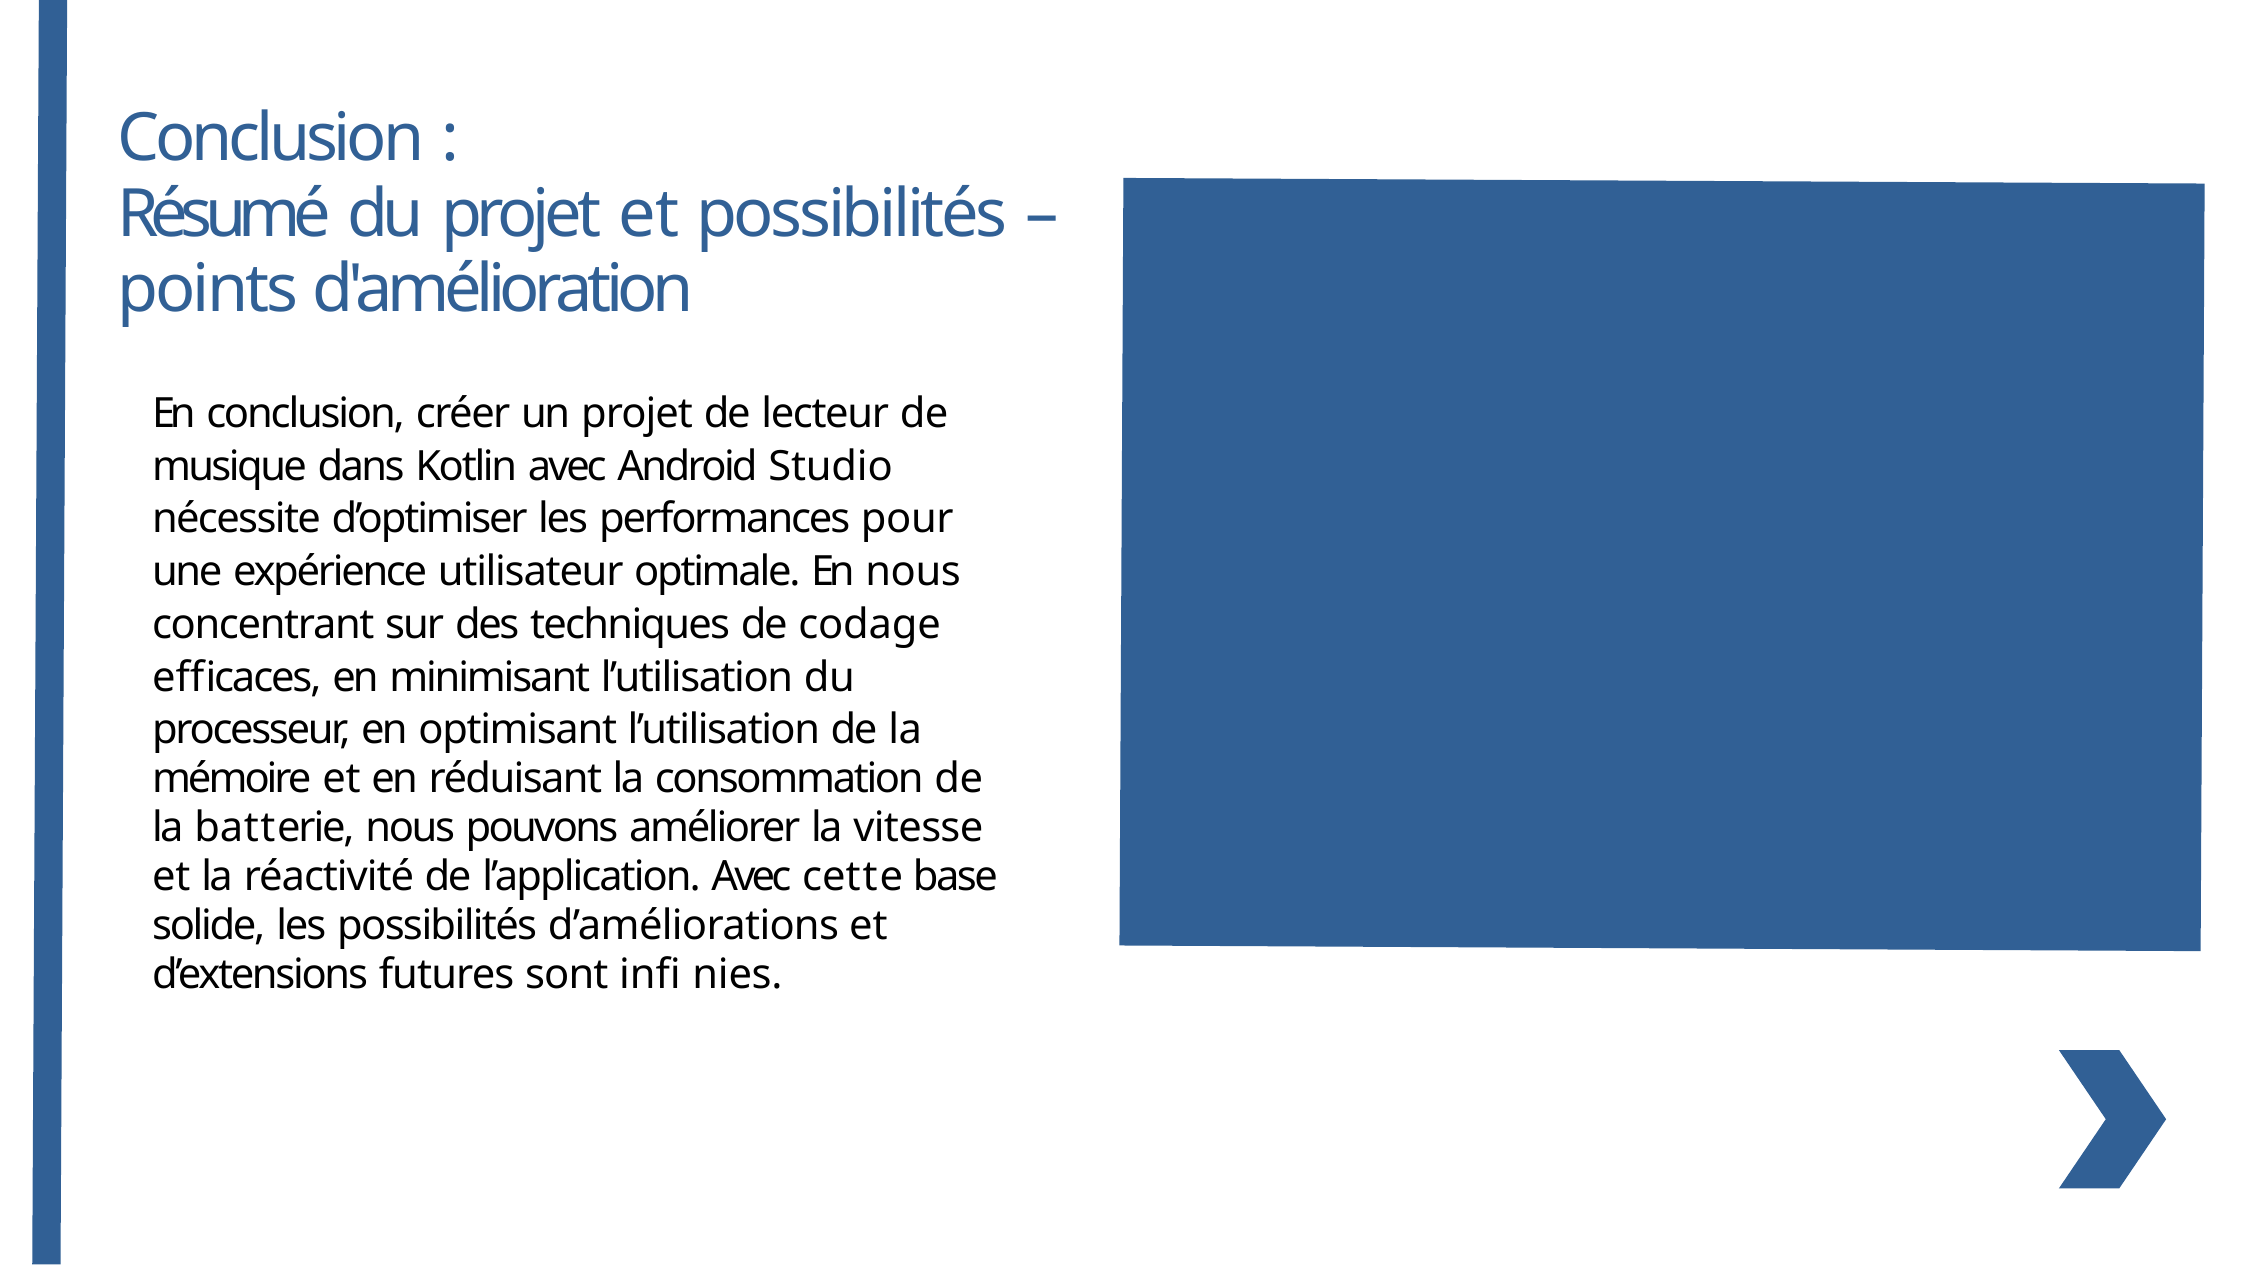

# Conclusion :
Résumé du projet et possibilités – points d'amélioration
En conclusion, créer un projet de lecteur de musique dans Kotlin avec Android Studio nécessite d’optimiser les performances pour une expérience utilisateur optimale. En nous concentrant sur des techniques de codage efficaces, en minimisant l’utilisation du processeur, en optimisant l’utilisation de la
mémoire et en réduisant la consommation de la batterie, nous pouvons améliorer la vitesse et la réactivité de l’application. Avec cette base solide, les possibilités d’améliorations et d’extensions futures sont infinies.